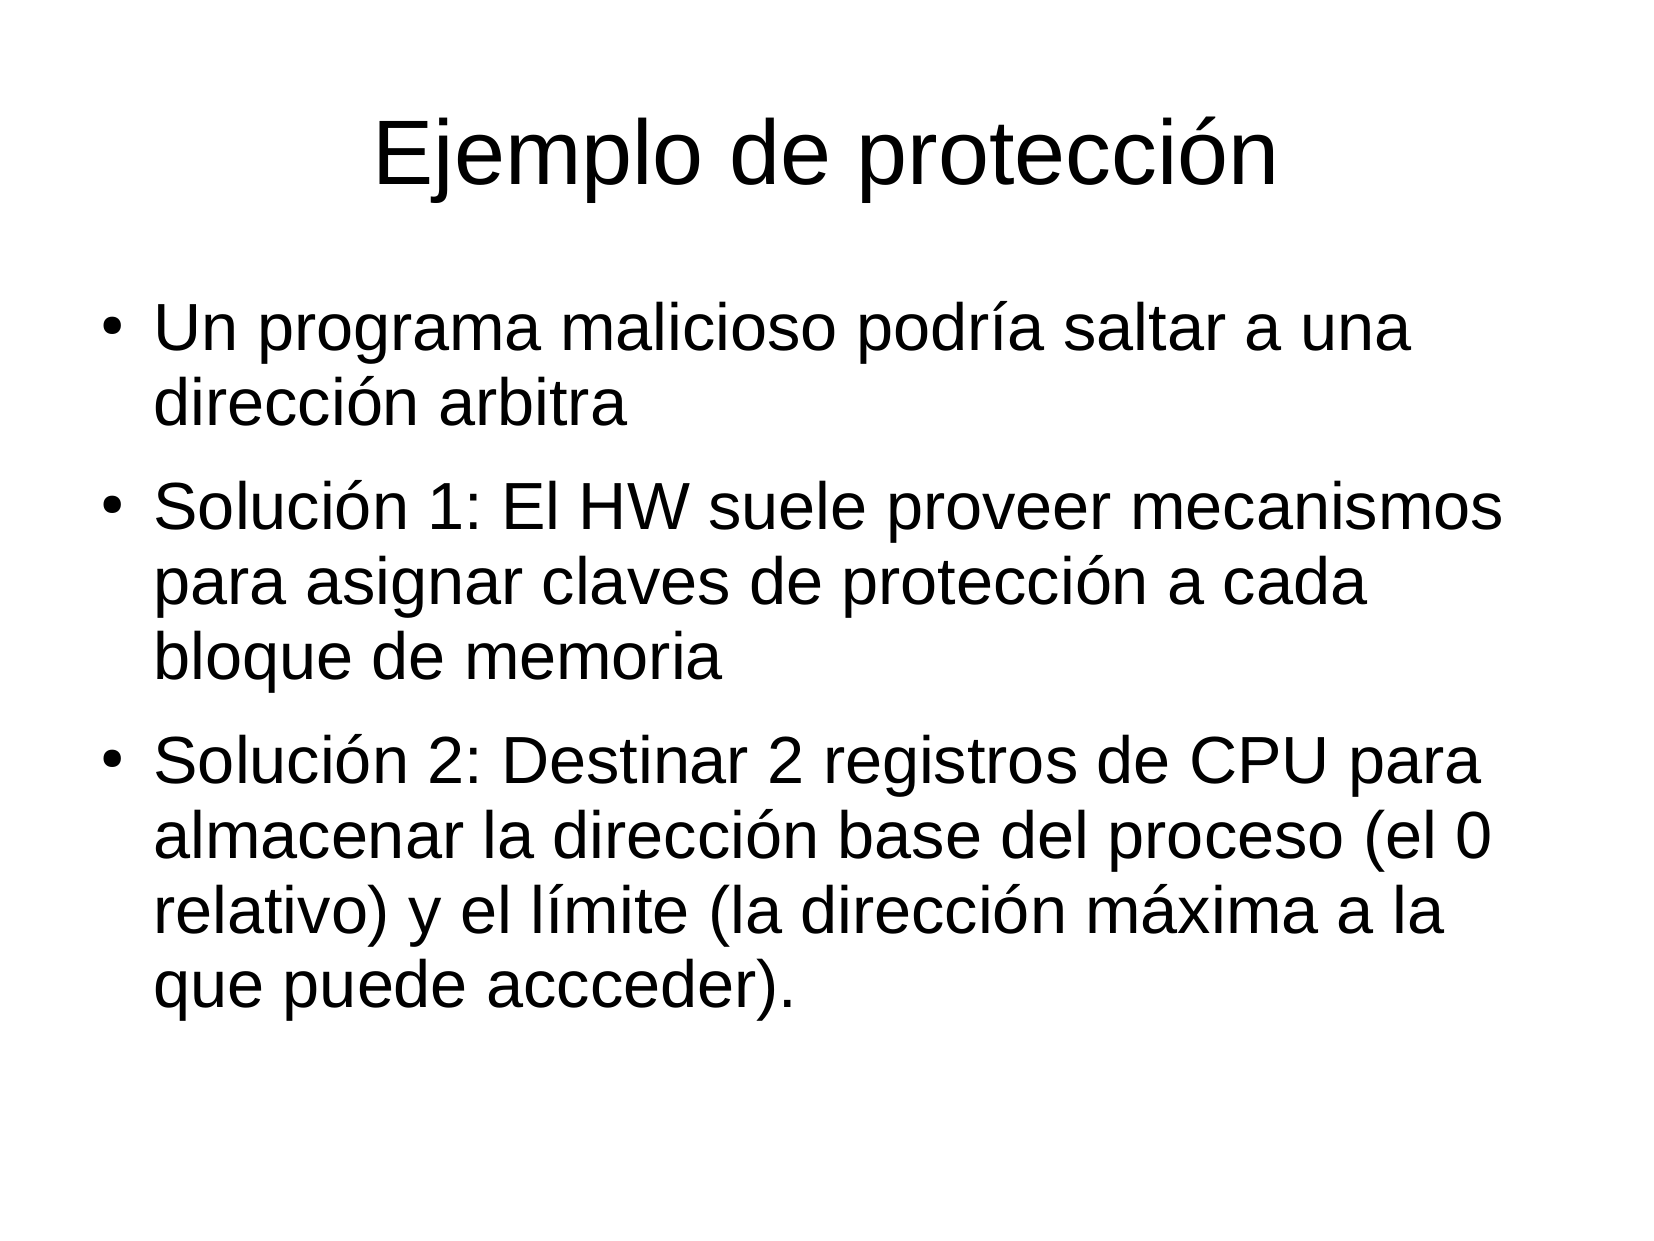

# Ejemplo de protección
Un programa malicioso podría saltar a una dirección arbitra
Solución 1: El HW suele proveer mecanismos para asignar claves de protección a cada bloque de memoria
Solución 2: Destinar 2 registros de CPU para almacenar la dirección base del proceso (el 0 relativo) y el límite (la dirección máxima a la que puede accceder).